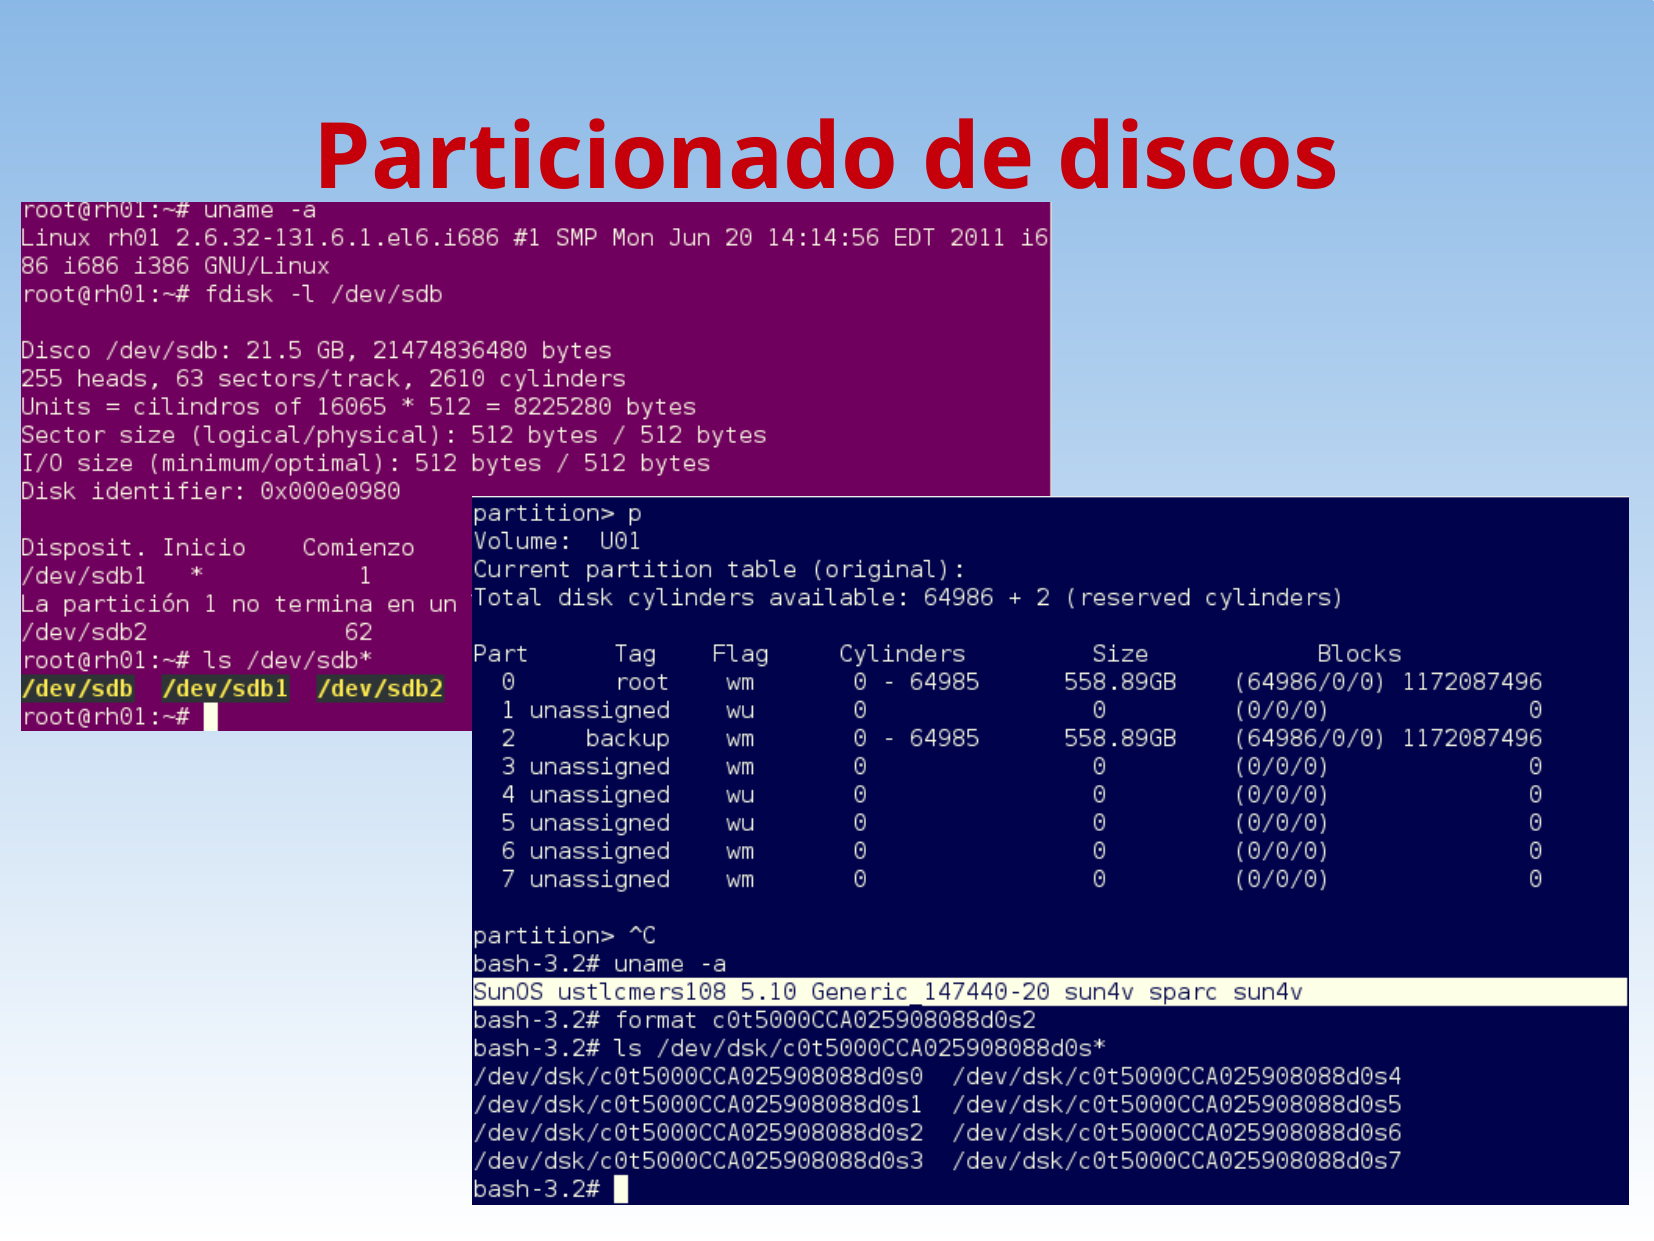

# Particionado de discos
ASA 2017 - Ing. Miriam Lechner
6